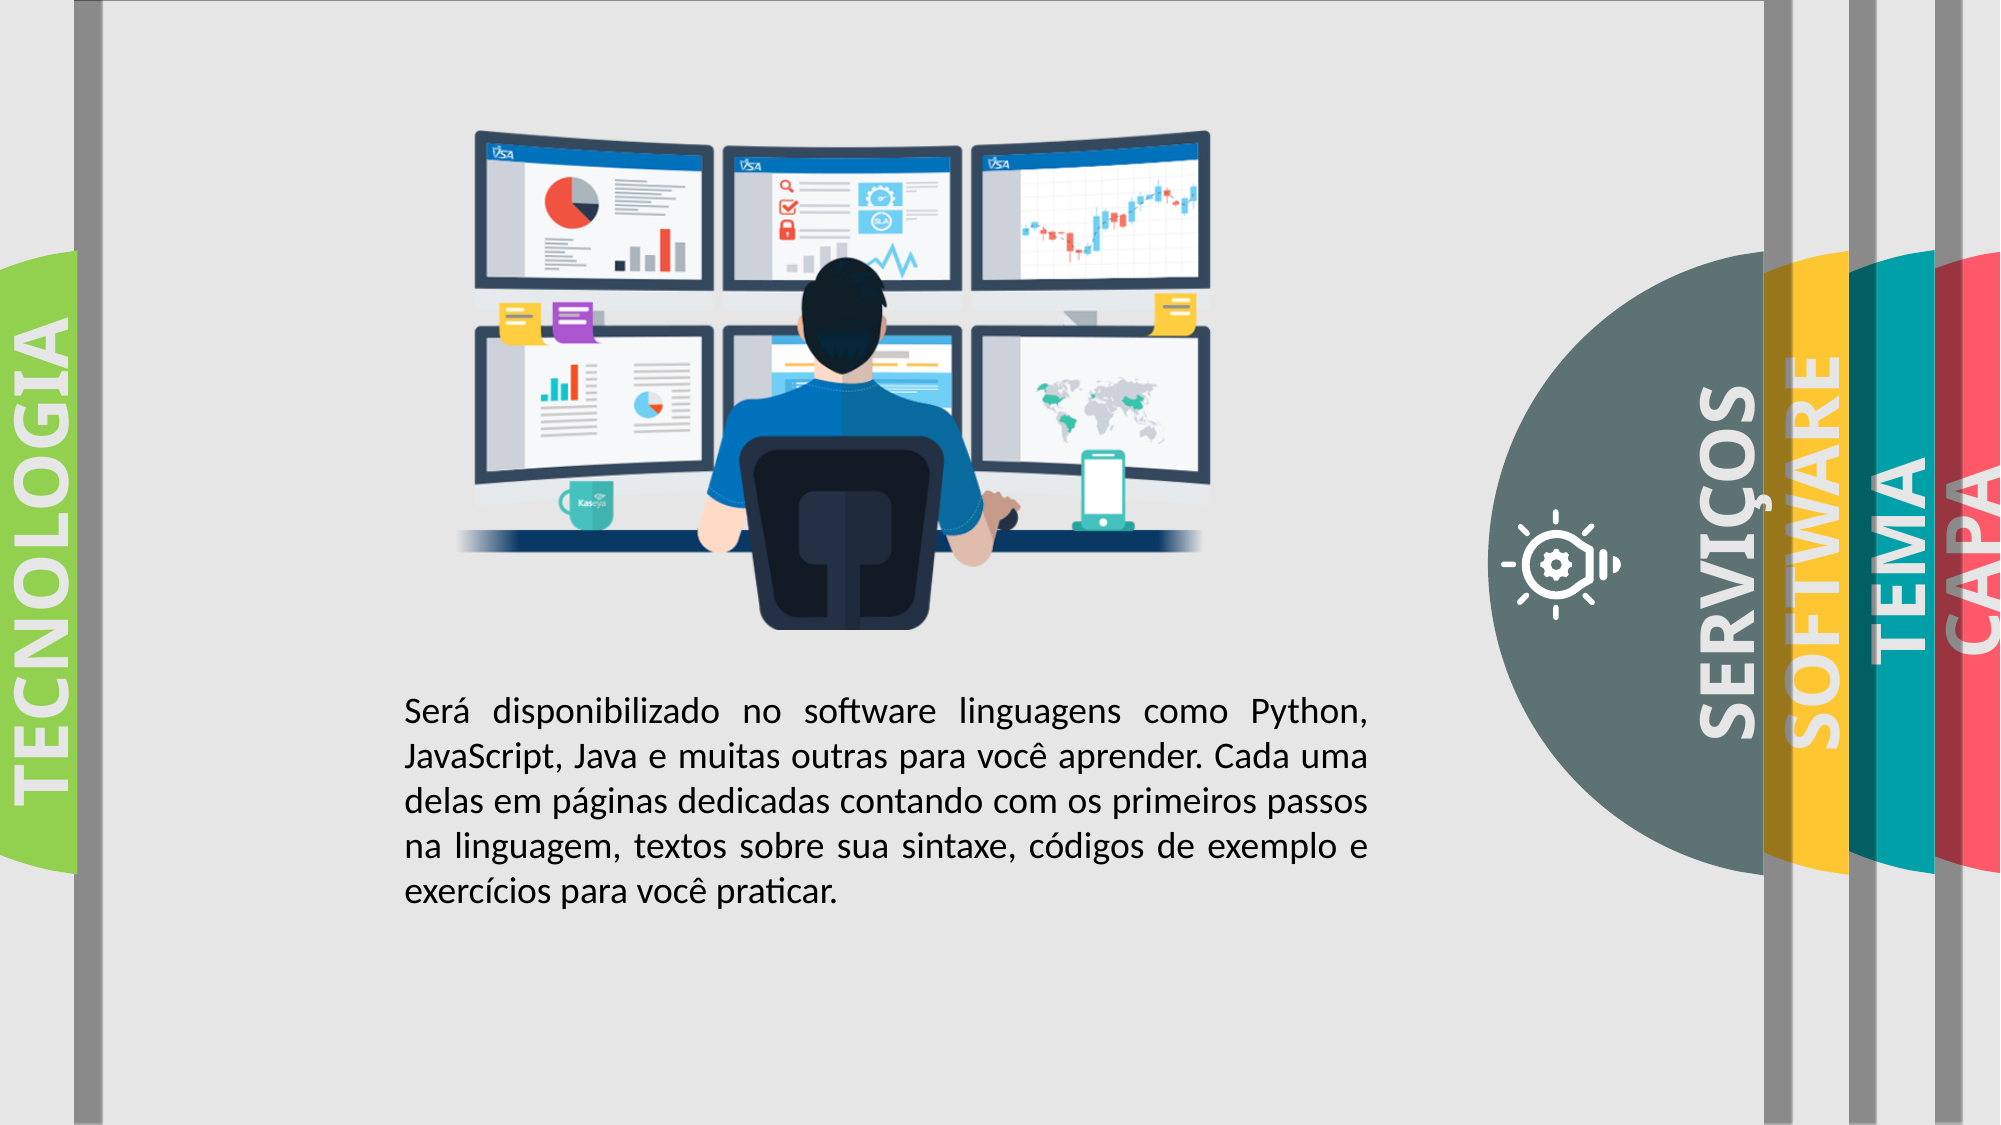

TECNOLOGIA
CAPA
TEMA
SOFTWARE
SERVIÇOS
Será disponibilizado no software linguagens como Python, JavaScript, Java e muitas outras para você aprender. Cada uma delas em páginas dedicadas contando com os primeiros passos na linguagem, textos sobre sua sintaxe, códigos de exemplo e exercícios para você praticar.